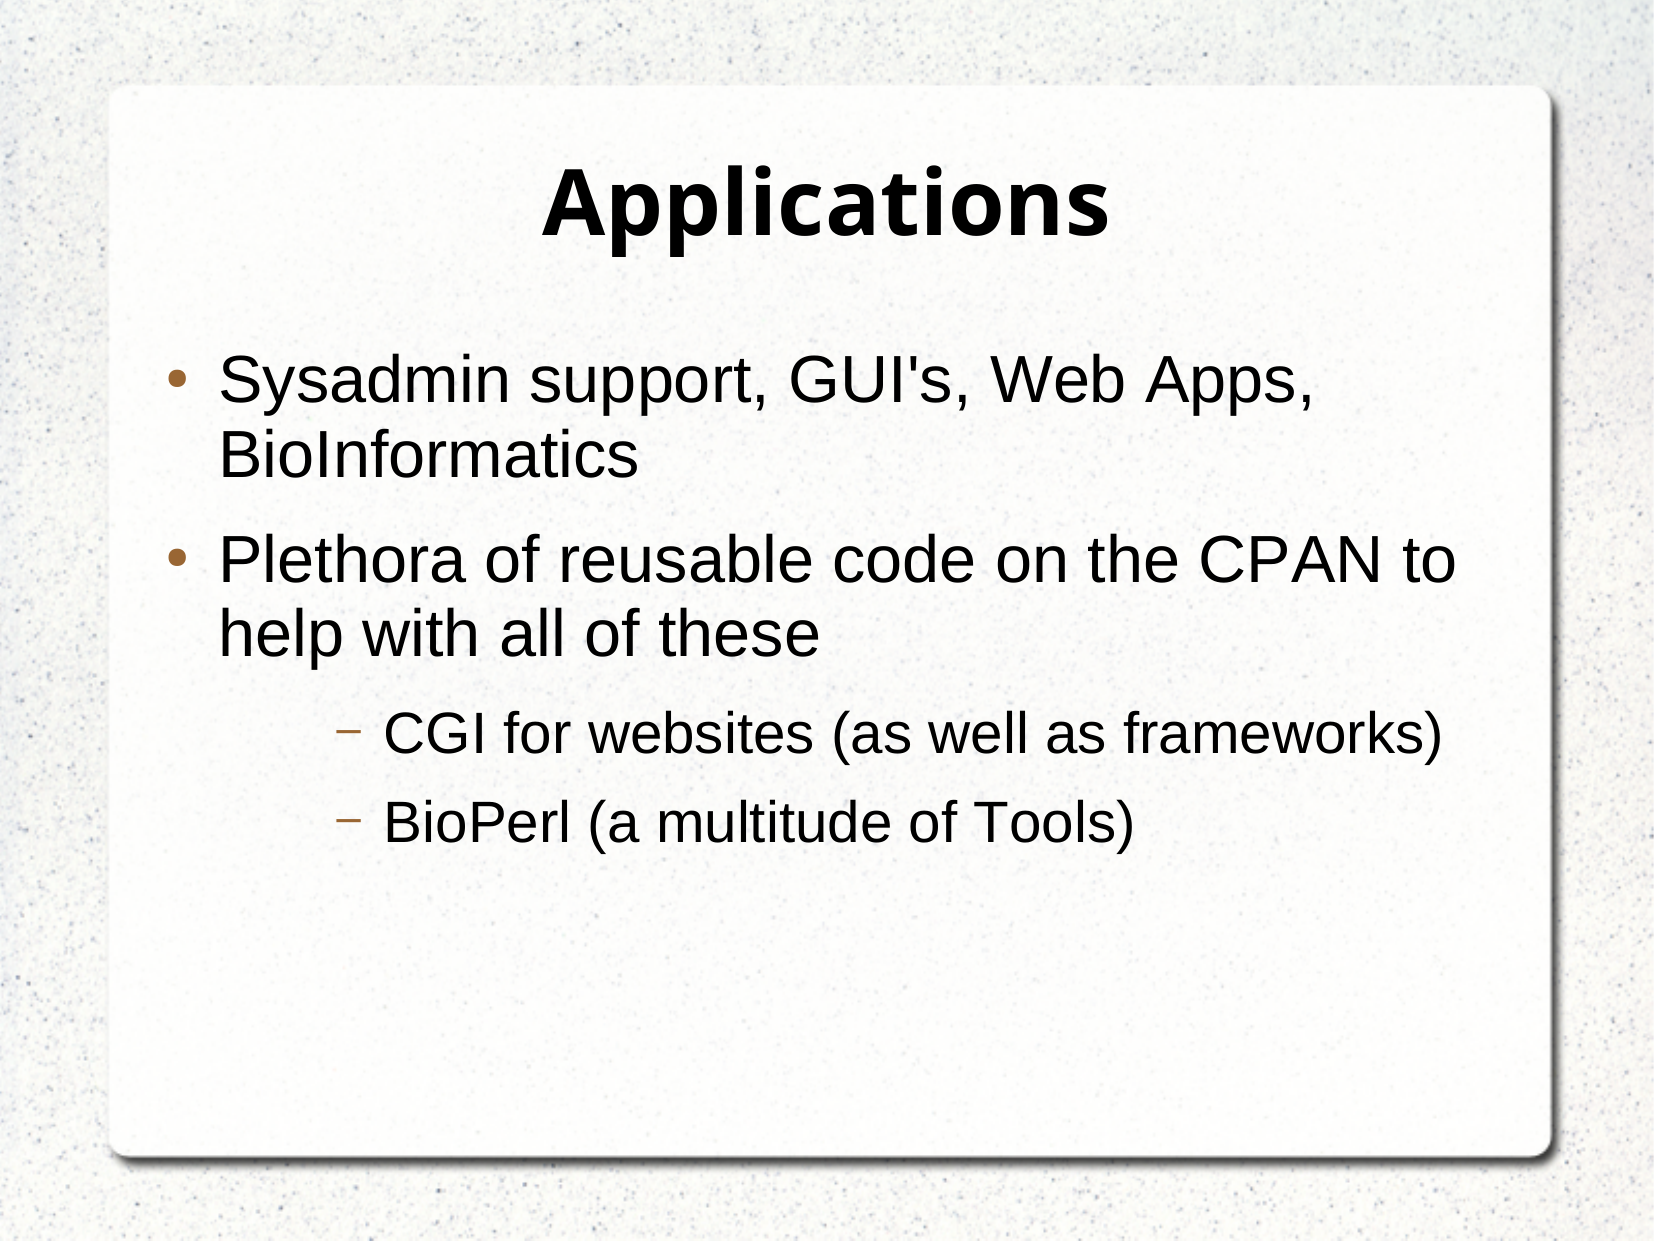

# Applications
Sysadmin support, GUI's, Web Apps, BioInformatics
Plethora of reusable code on the CPAN to help with all of these
CGI for websites (as well as frameworks)
BioPerl (a multitude of Tools)